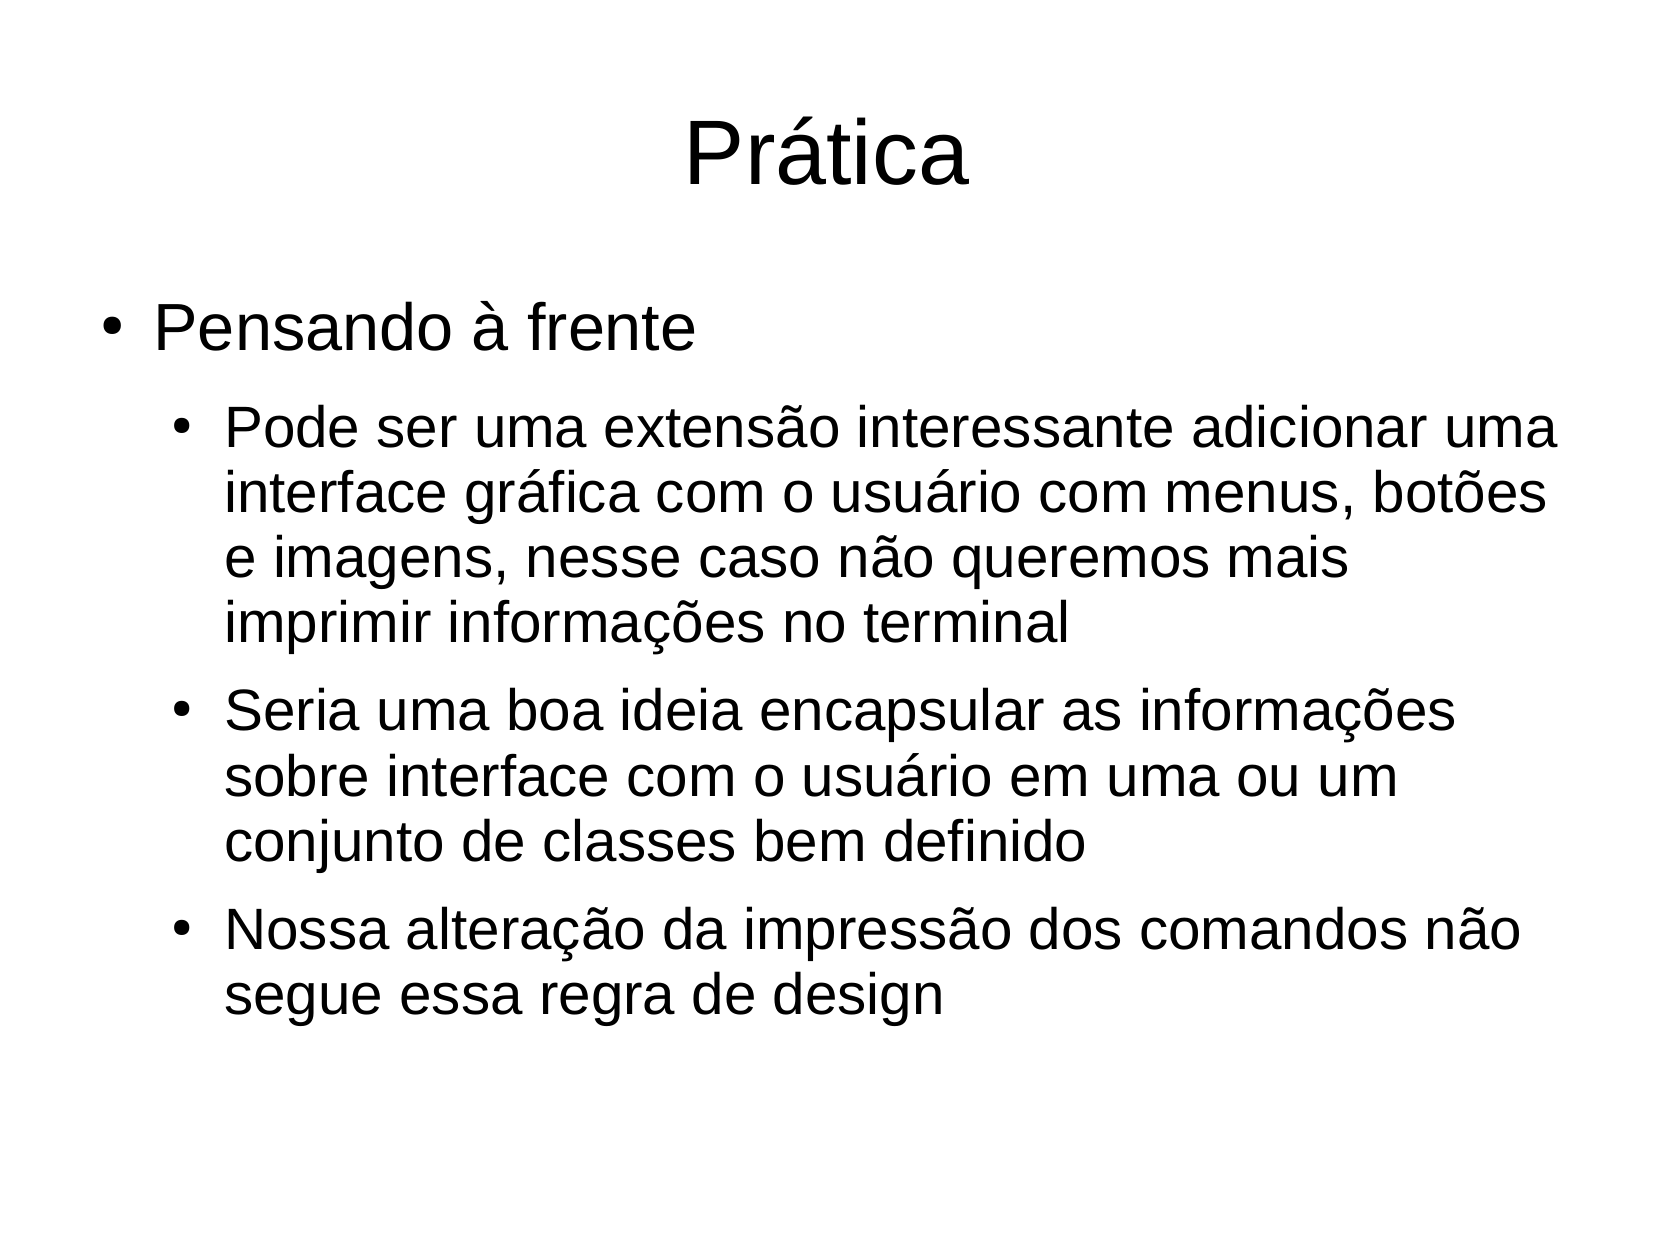

# Prática
Pensando à frente
Pode ser uma extensão interessante adicionar uma interface gráfica com o usuário com menus, botões e imagens, nesse caso não queremos mais imprimir informações no terminal
Seria uma boa ideia encapsular as informações sobre interface com o usuário em uma ou um conjunto de classes bem definido
Nossa alteração da impressão dos comandos não segue essa regra de design